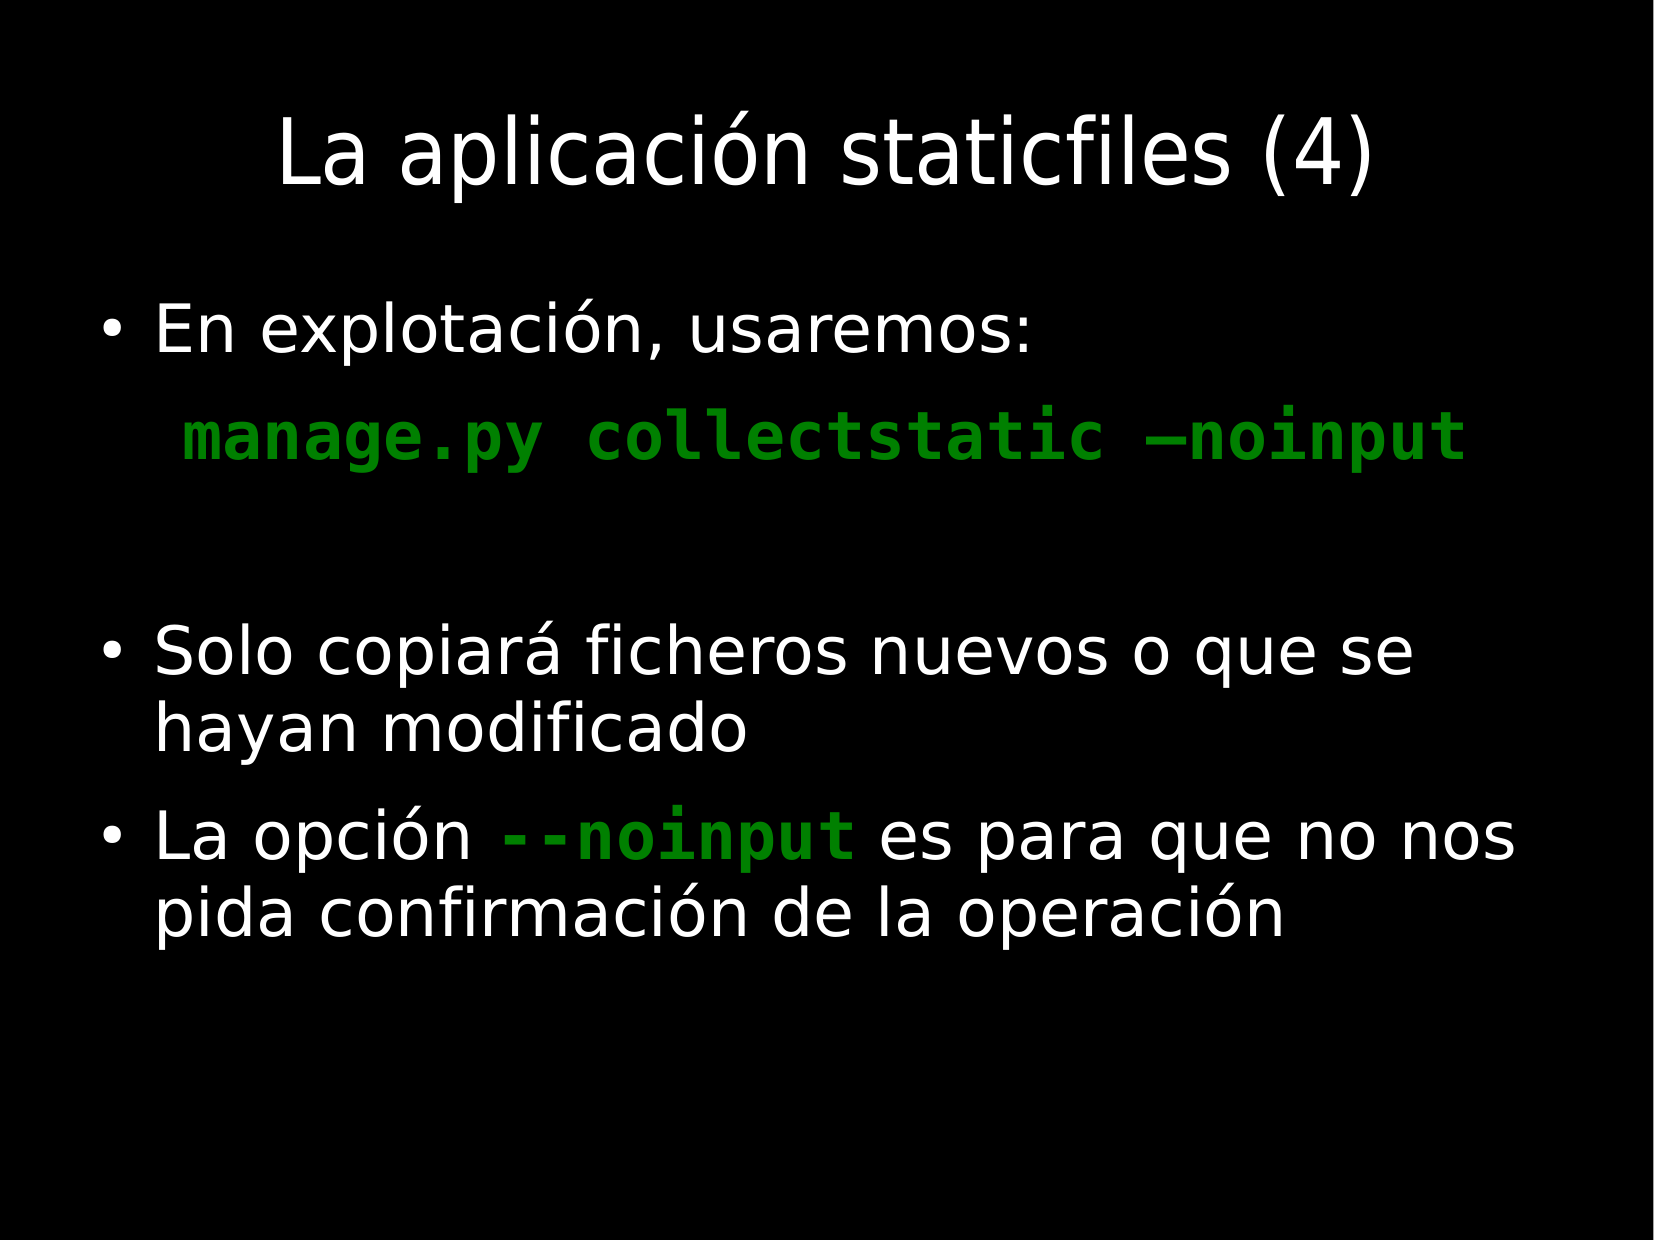

# La aplicación staticfiles (4)
En explotación, usaremos:
manage.py collectstatic –noinput
Solo copiará ficheros nuevos o que se hayan modificado
La opción --noinput es para que no nos pida confirmación de la operación